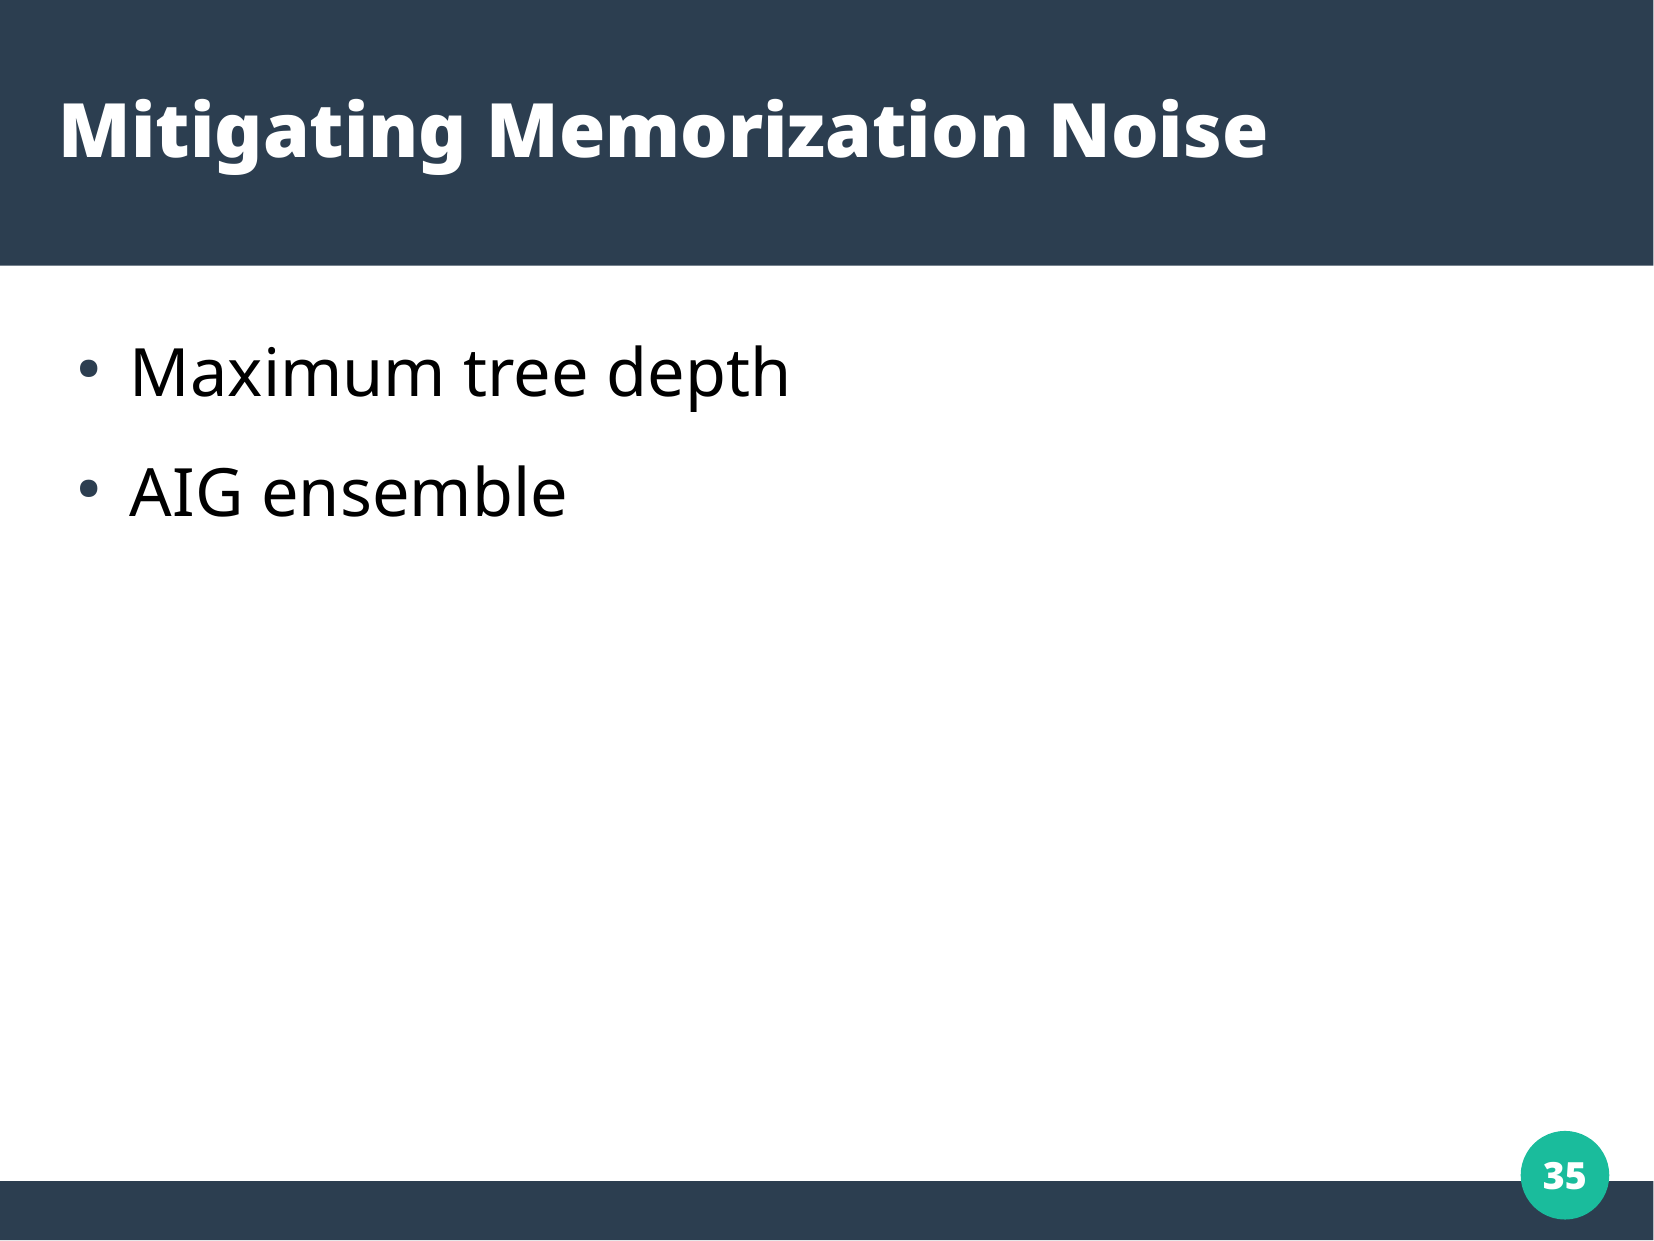

# Mitigating Memorization Noise
Maximum tree depth
AIG ensemble
35